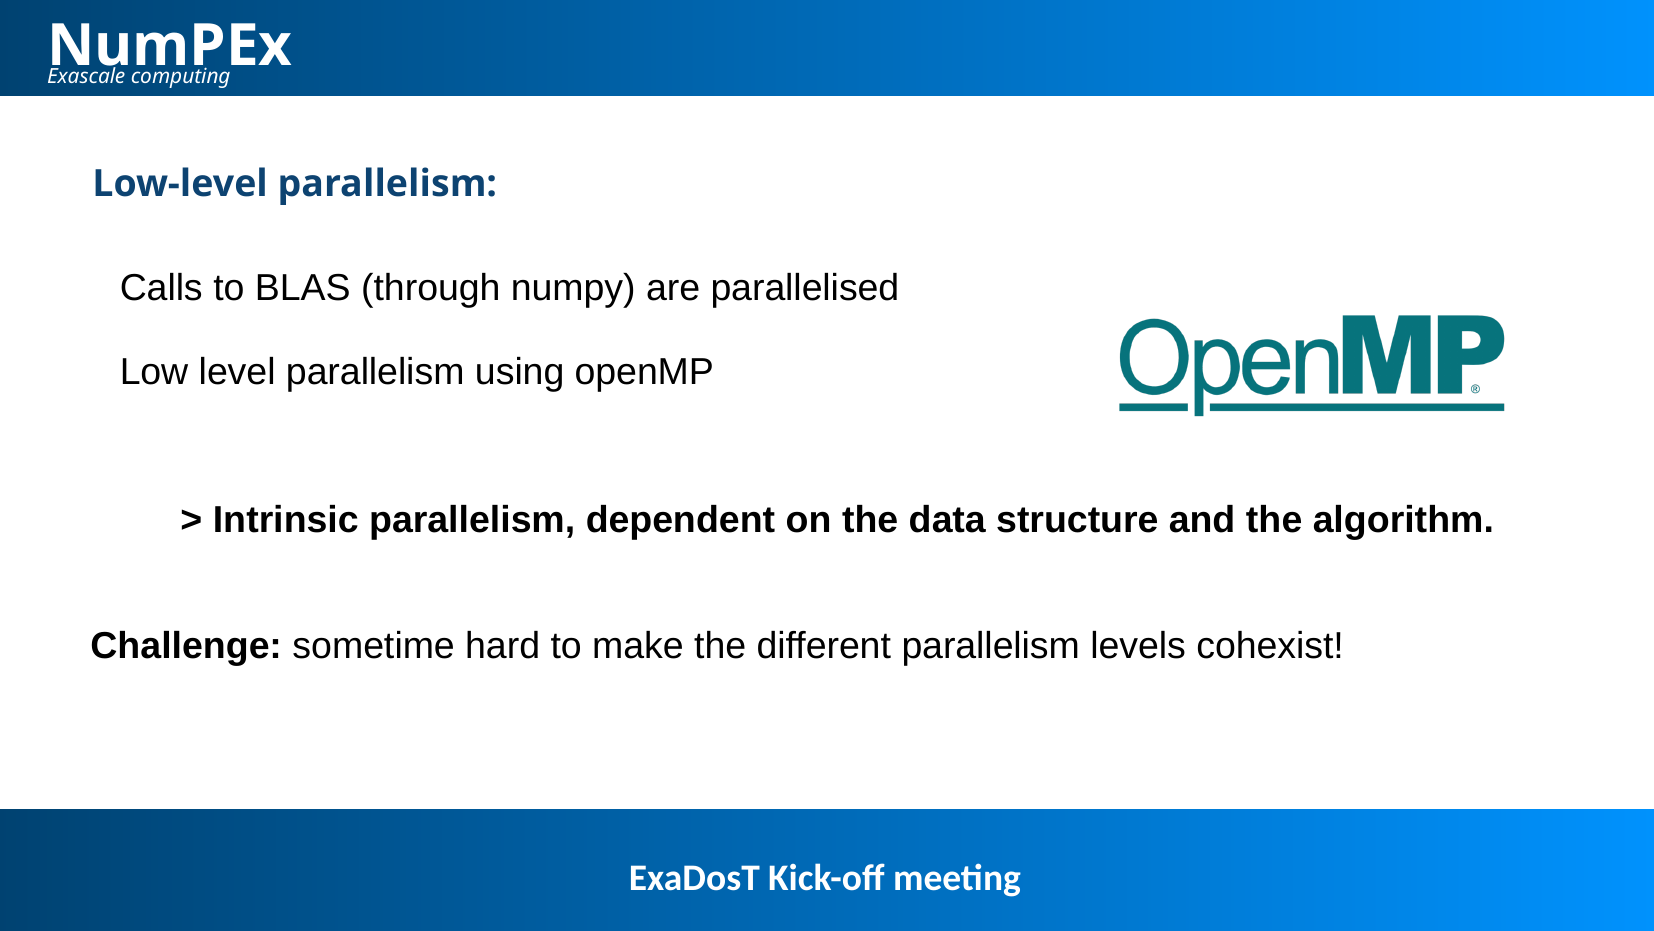

NumPExx
Exascale computing
Low-level parallelism:
Calls to BLAS (through numpy) are parallelised
Low level parallelism using openMP
> Intrinsic parallelism, dependent on the data structure and the algorithm.
Challenge: sometime hard to make the different parallelism levels cohexist!
ExaDosT Kick-off meeting